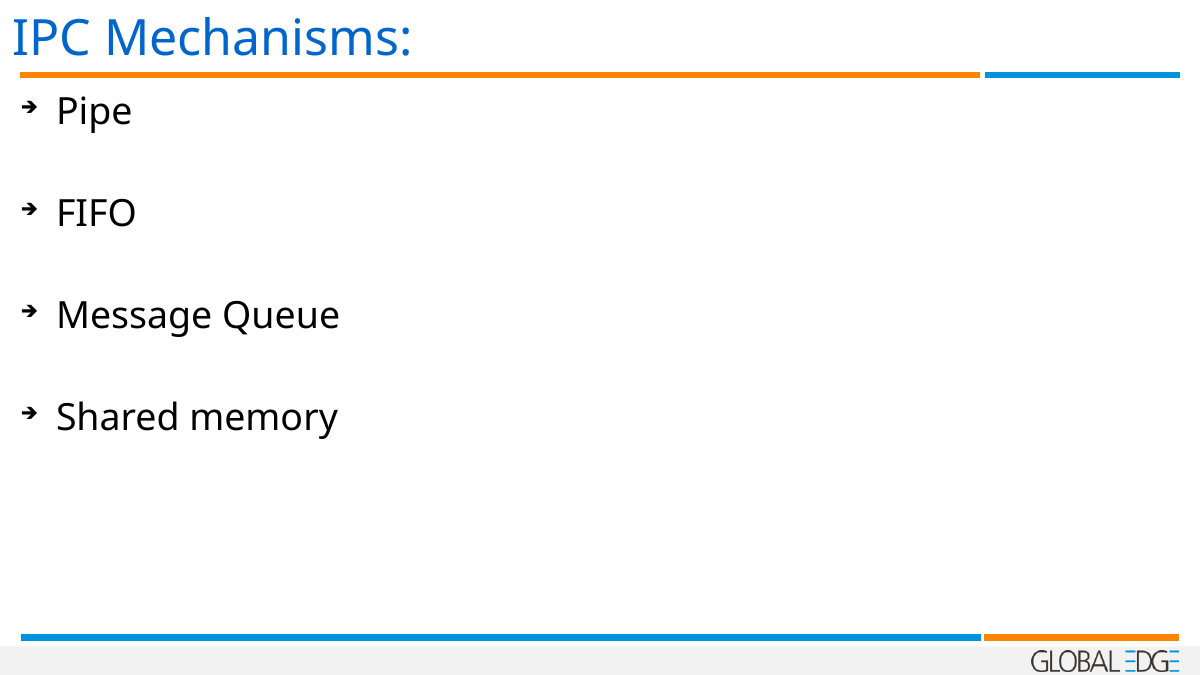

# IPC Mechanisms:
Pipe
FIFO
Message Queue
Shared memory